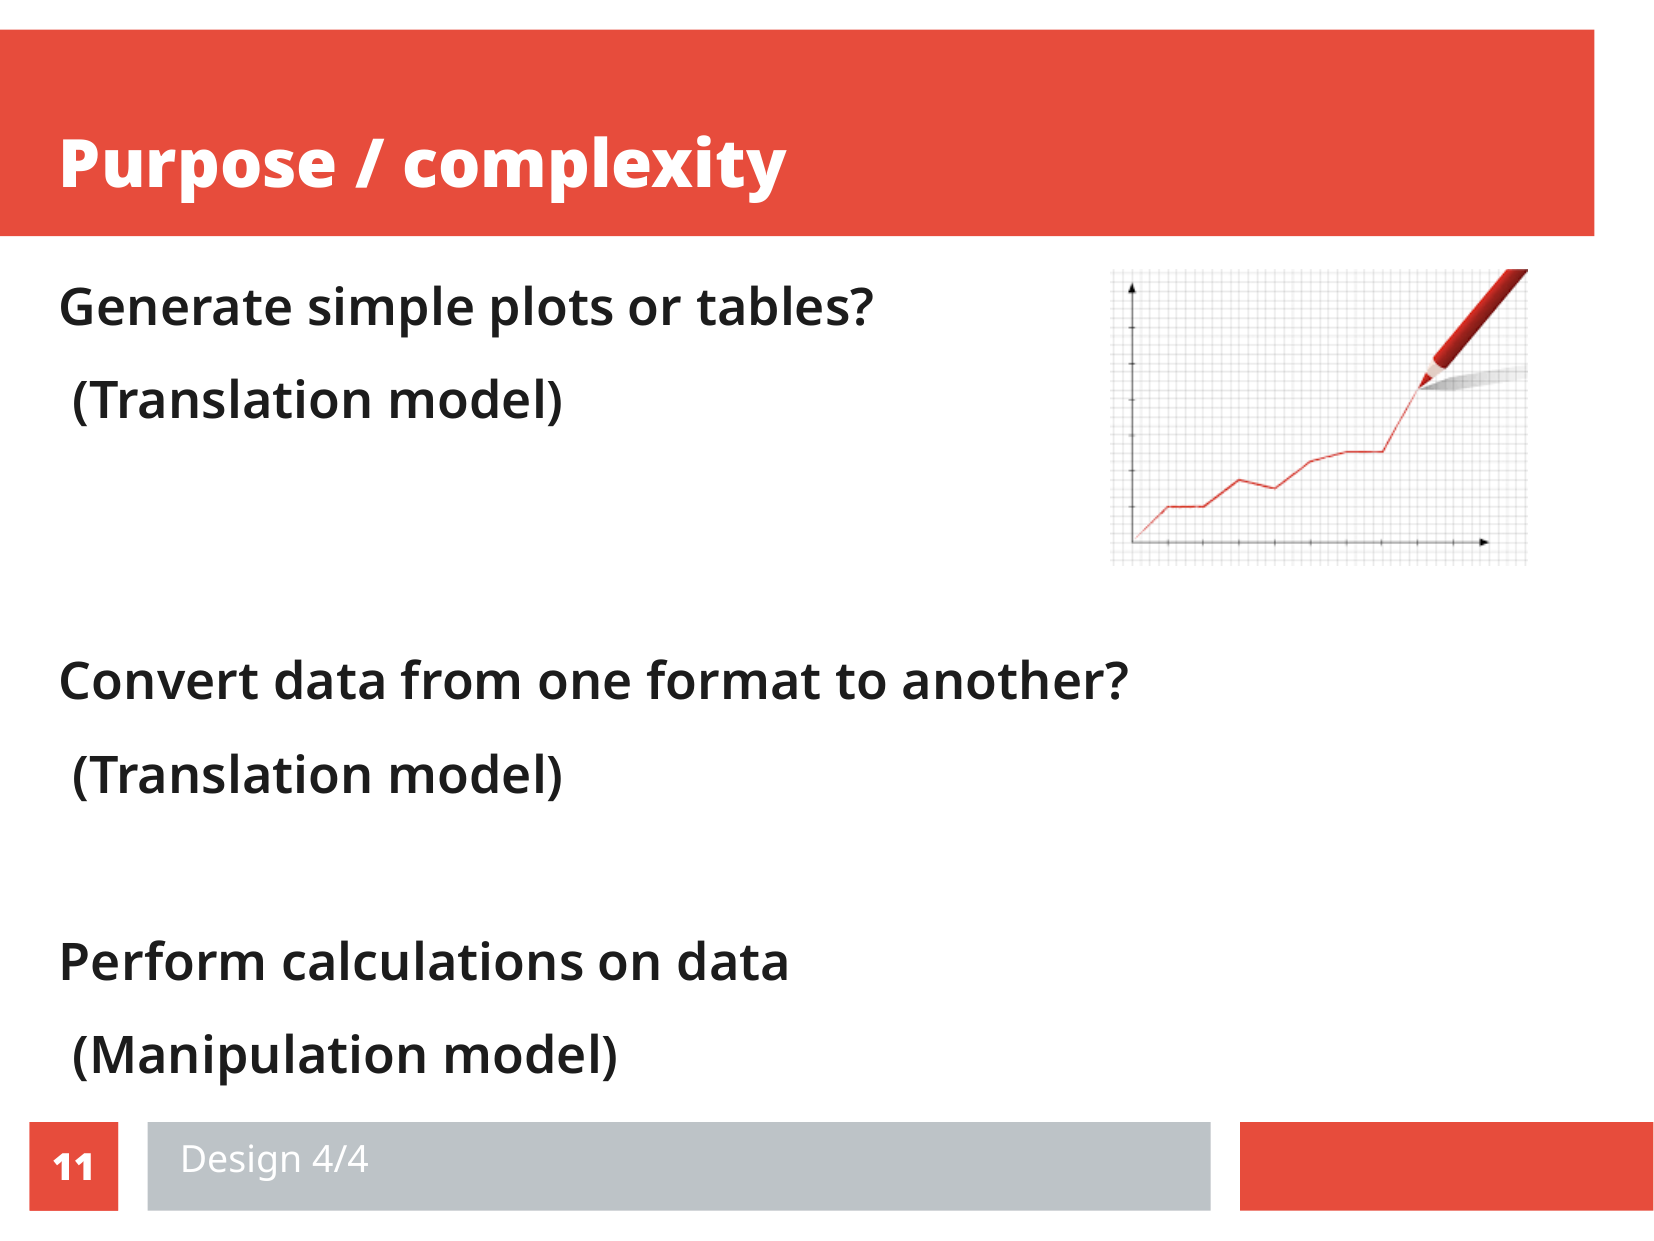

# Purpose / complexity
Generate simple plots or tables?
 (Translation model)
Convert data from one format to another?
 (Translation model)
Perform calculations on data
 (Manipulation model)
11
Design 4/4